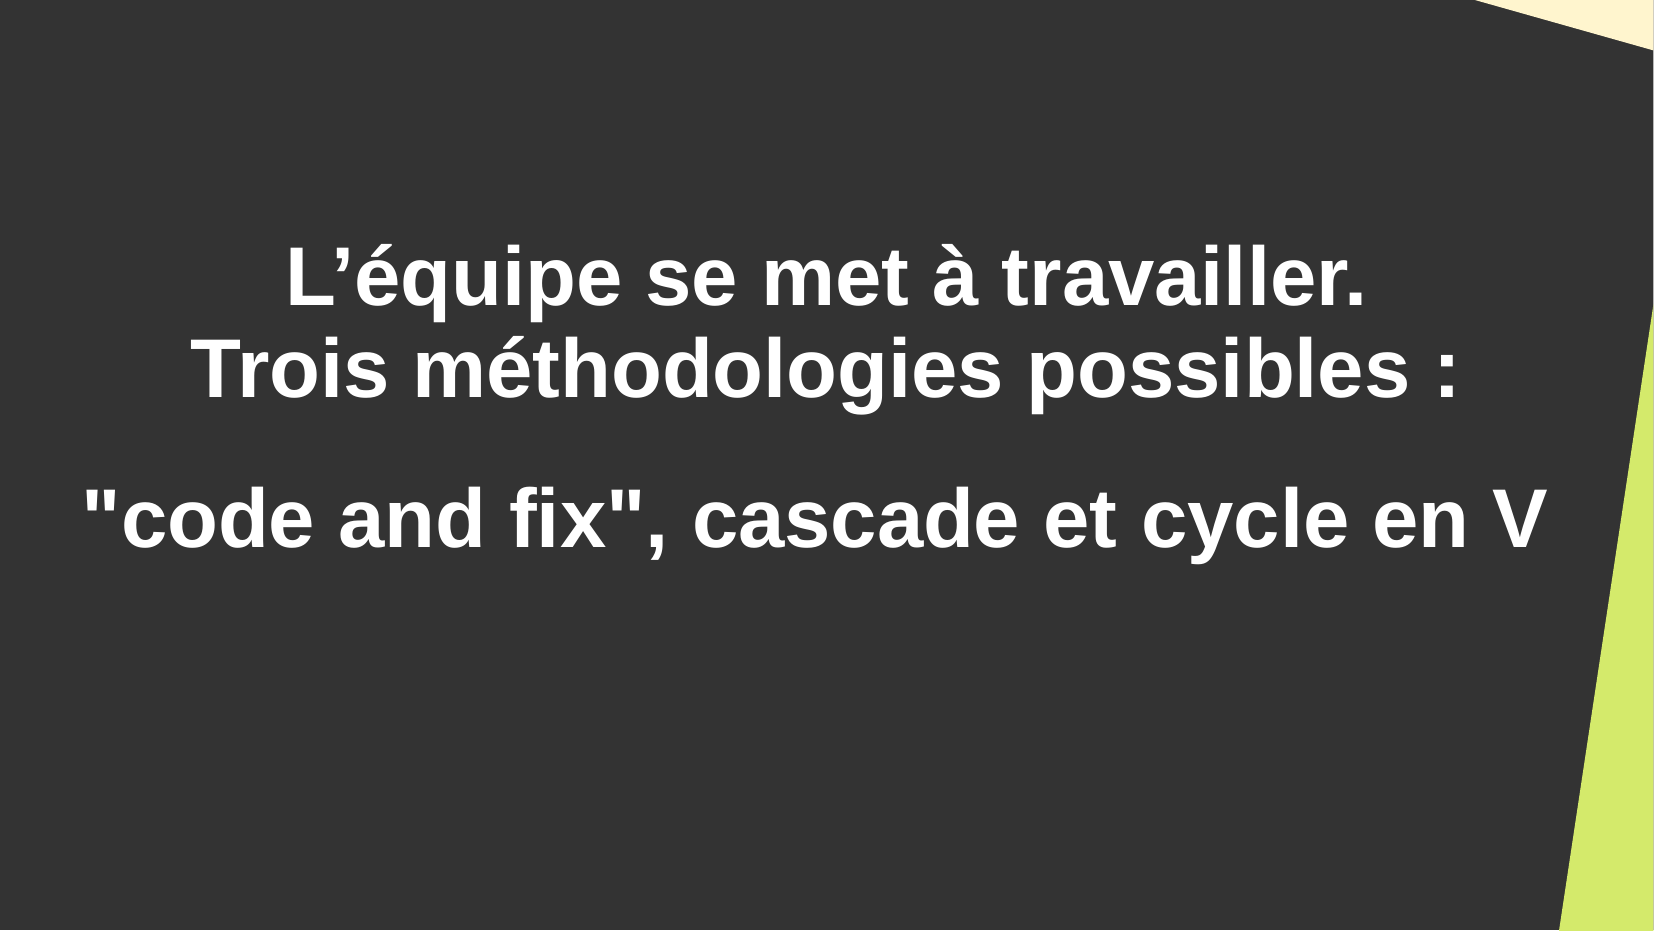

# L’équipe se met à travailler. Trois méthodologies possibles :
"code and fix", cascade et cycle en V